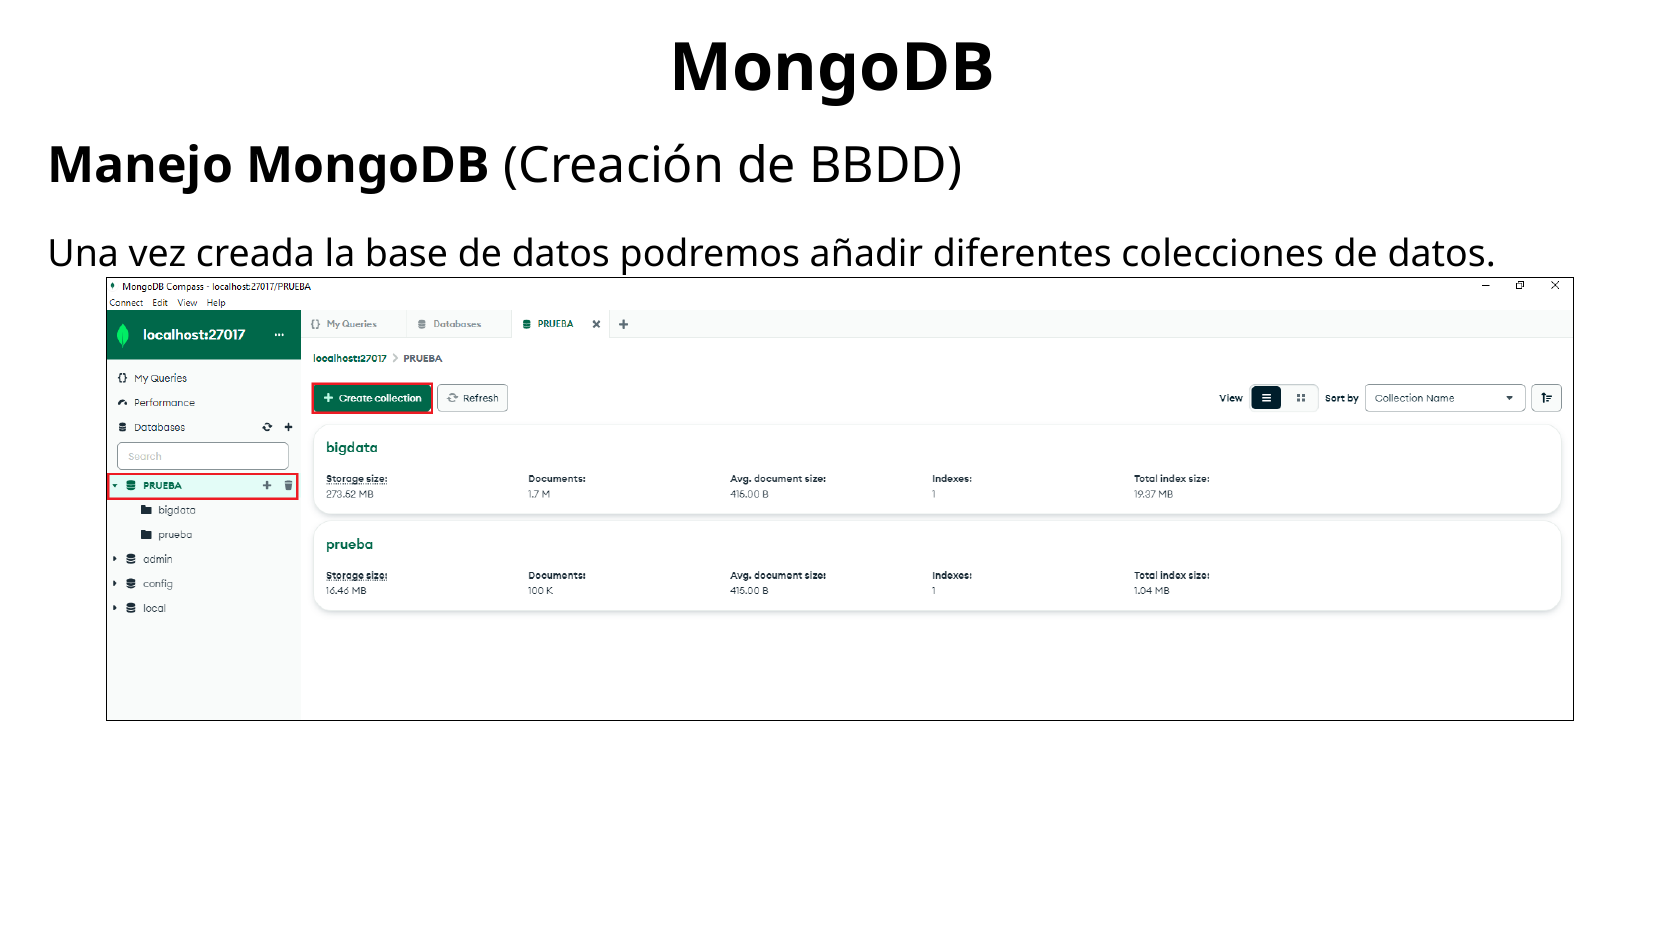

# MongoDB
Manejo MongoDB (Creación de BBDD)
Una vez creada la base de datos podremos añadir diferentes colecciones de datos.